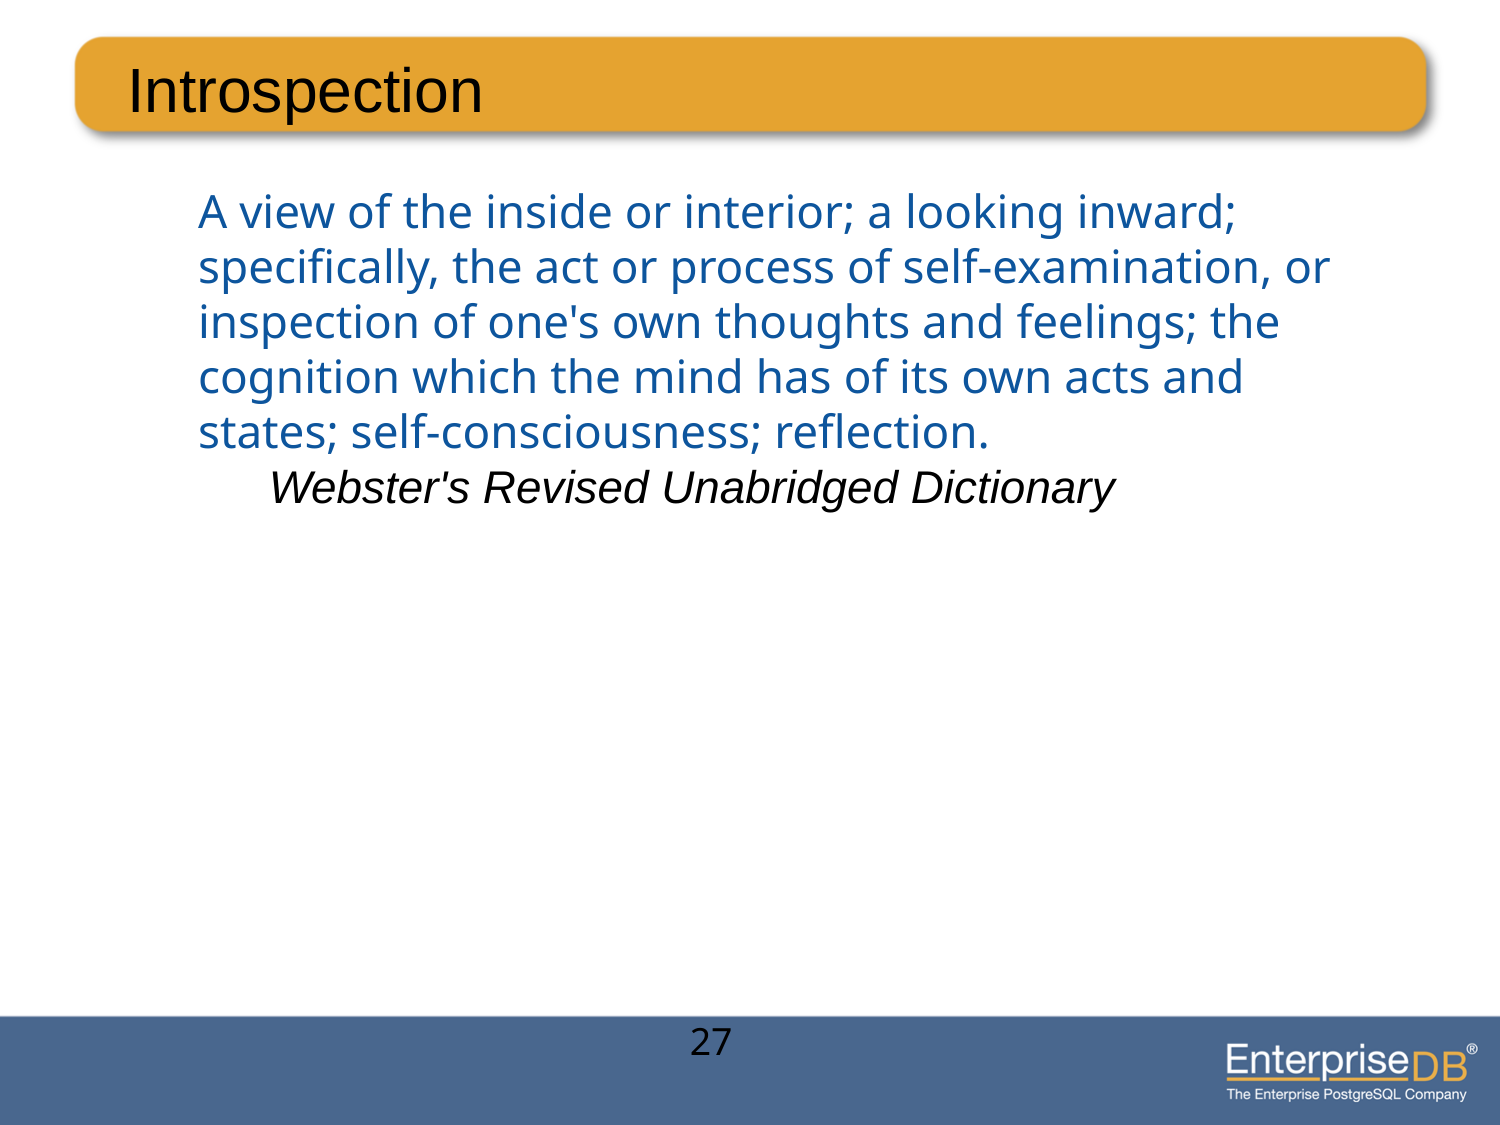

# Introspection
A view of the inside or interior; a looking inward; specifically, the act or process of self-examination, or inspection of one's own thoughts and feelings; the cognition which the mind has of its own acts and states; self-consciousness; reflection.
Webster's Revised Unabridged Dictionary